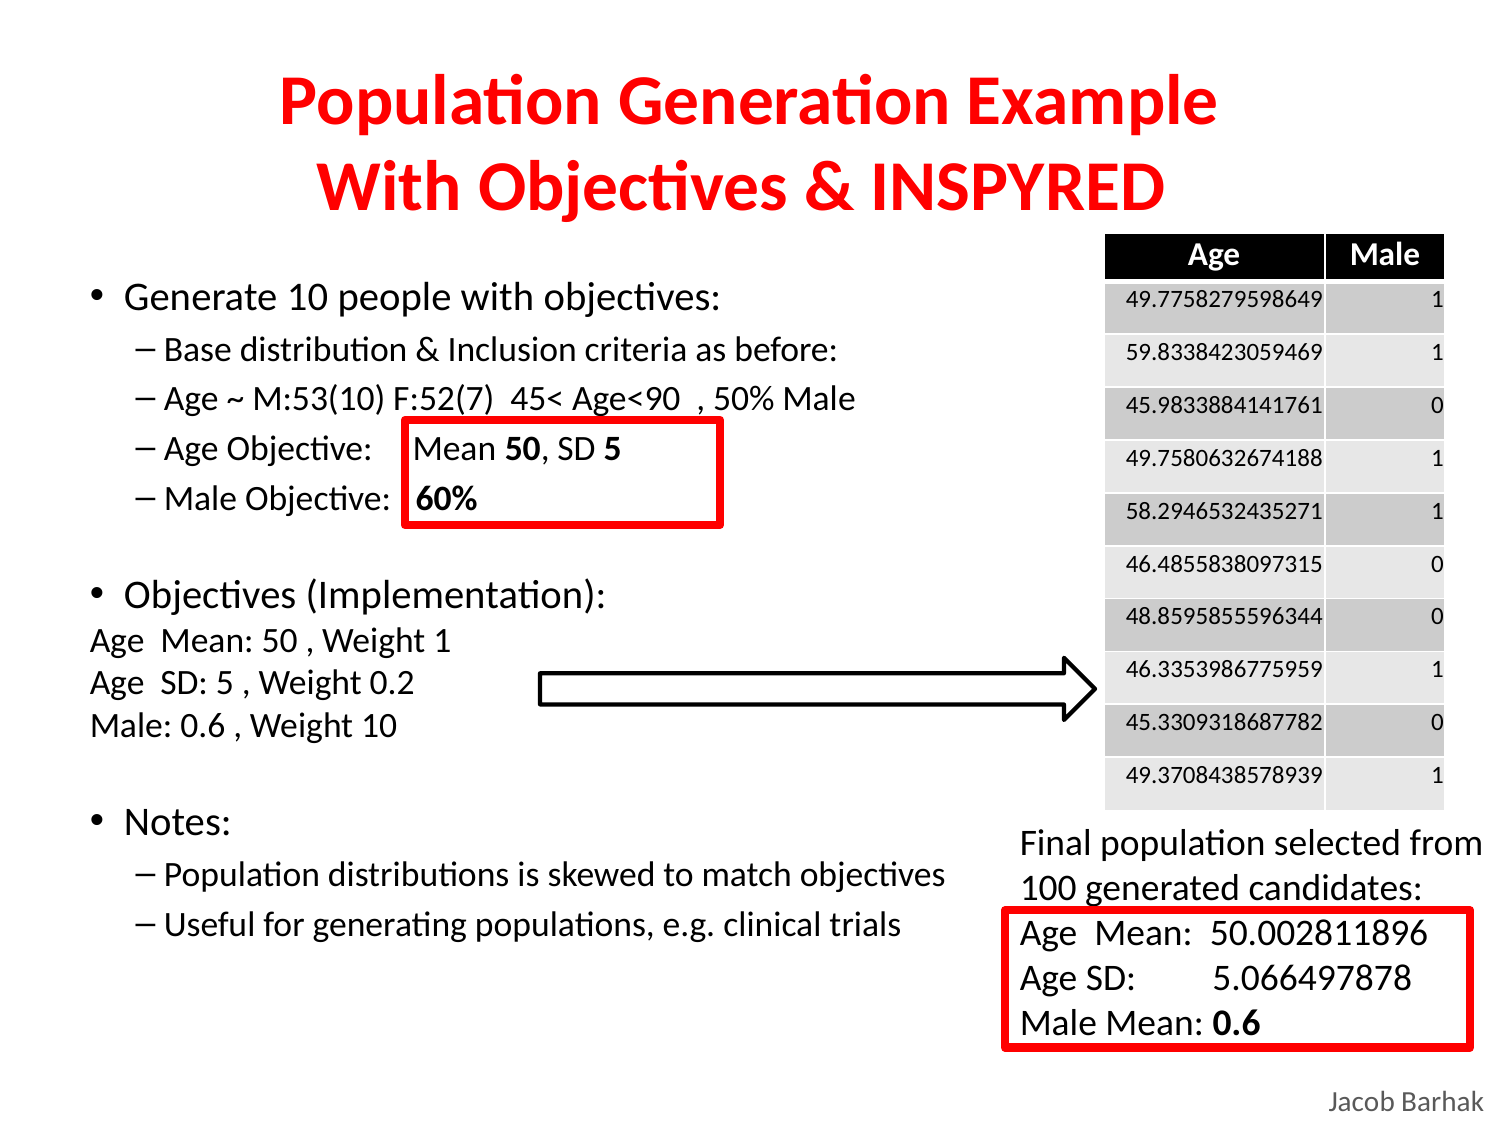

Population Generation Example
With Objectives & INSPYRED
| Age | Male |
| --- | --- |
| 49.7758279598649 | 1 |
| 59.8338423059469 | 1 |
| 45.9833884141761 | 0 |
| 49.7580632674188 | 1 |
| 58.2946532435271 | 1 |
| 46.4855838097315 | 0 |
| 48.8595855596344 | 0 |
| 46.3353986775959 | 1 |
| 45.3309318687782 | 0 |
| 49.3708438578939 | 1 |
Generate 10 people with objectives:
Base distribution & Inclusion criteria as before:
Age ~ M:53(10) F:52(7) 45< Age<90 , 50% Male
Age Objective: Mean 50, SD 5
Male Objective: 60%
Objectives (Implementation):
Age Mean: 50 , Weight 1
Age SD: 5 , Weight 0.2
Male: 0.6 , Weight 10
Notes:
Population distributions is skewed to match objectives
Useful for generating populations, e.g. clinical trials
Final population selected from 100 generated candidates:
Age Mean: 50.002811896
Age SD: 5.066497878
Male Mean: 0.6